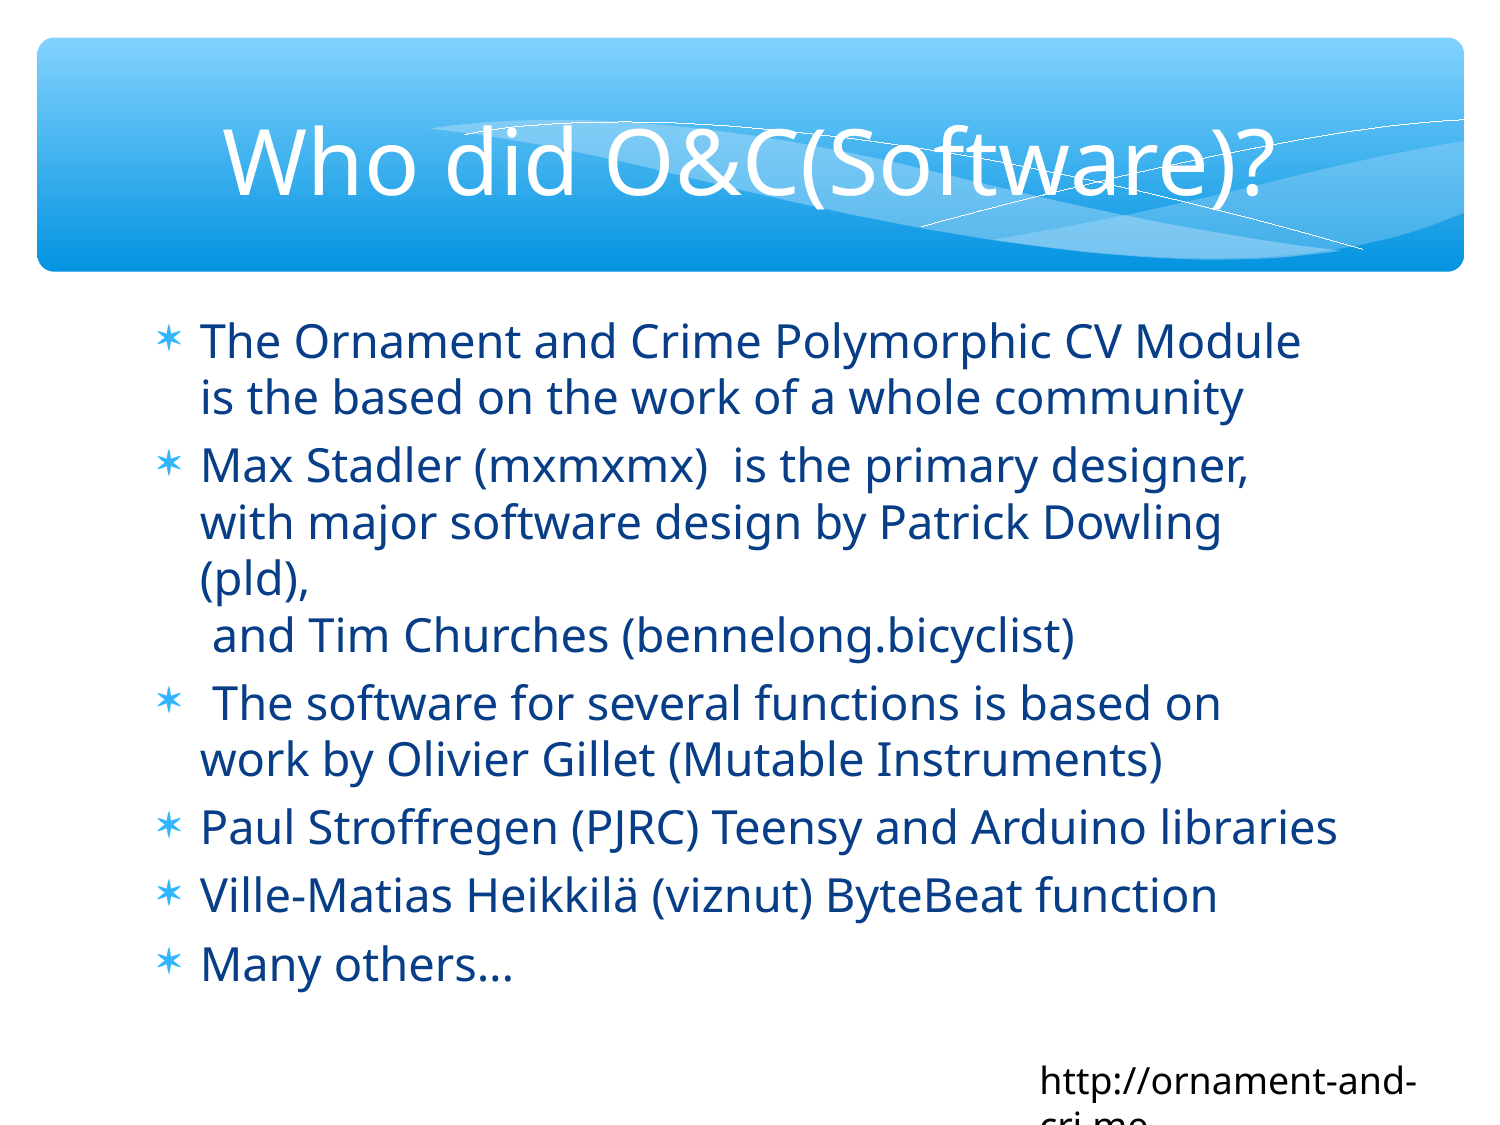

# Who did O&C(Software)?
The Ornament and Crime Polymorphic CV Module is the based on the work of a whole community
Max Stadler (mxmxmx) is the primary designer,
with major software design by Patrick Dowling (pld),
 and Tim Churches (bennelong.bicyclist)
 The software for several functions is based on work by Olivier Gillet (Mutable Instruments)
Paul Stroffregen (PJRC) Teensy and Arduino libraries
Ville-Matias Heikkilä (viznut) ByteBeat function
Many others...
http://ornament-and-cri.me